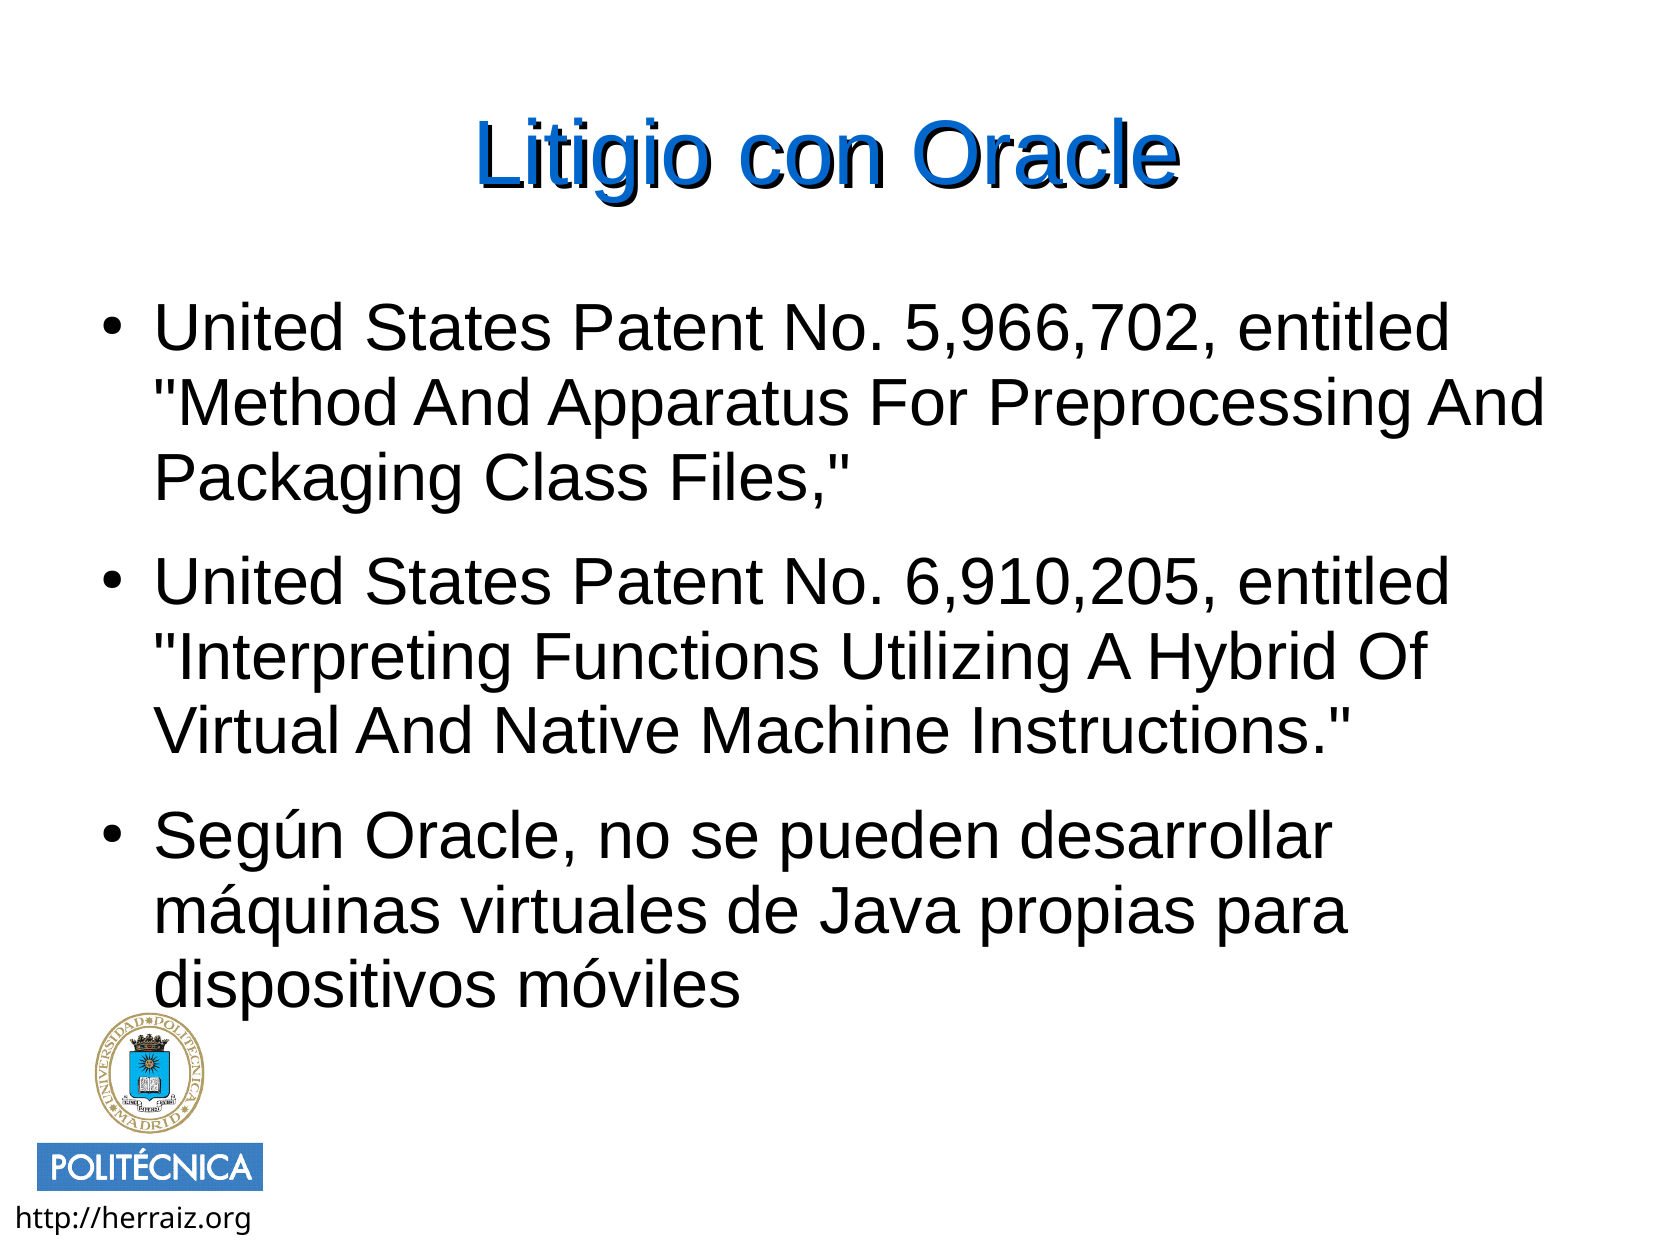

# Litigio con Oracle
United States Patent No. 5,966,702, entitled "Method And Apparatus For Preprocessing And Packaging Class Files,"
United States Patent No. 6,910,205, entitled "Interpreting Functions Utilizing A Hybrid Of Virtual And Native Machine Instructions."
Según Oracle, no se pueden desarrollar máquinas virtuales de Java propias para dispositivos móviles